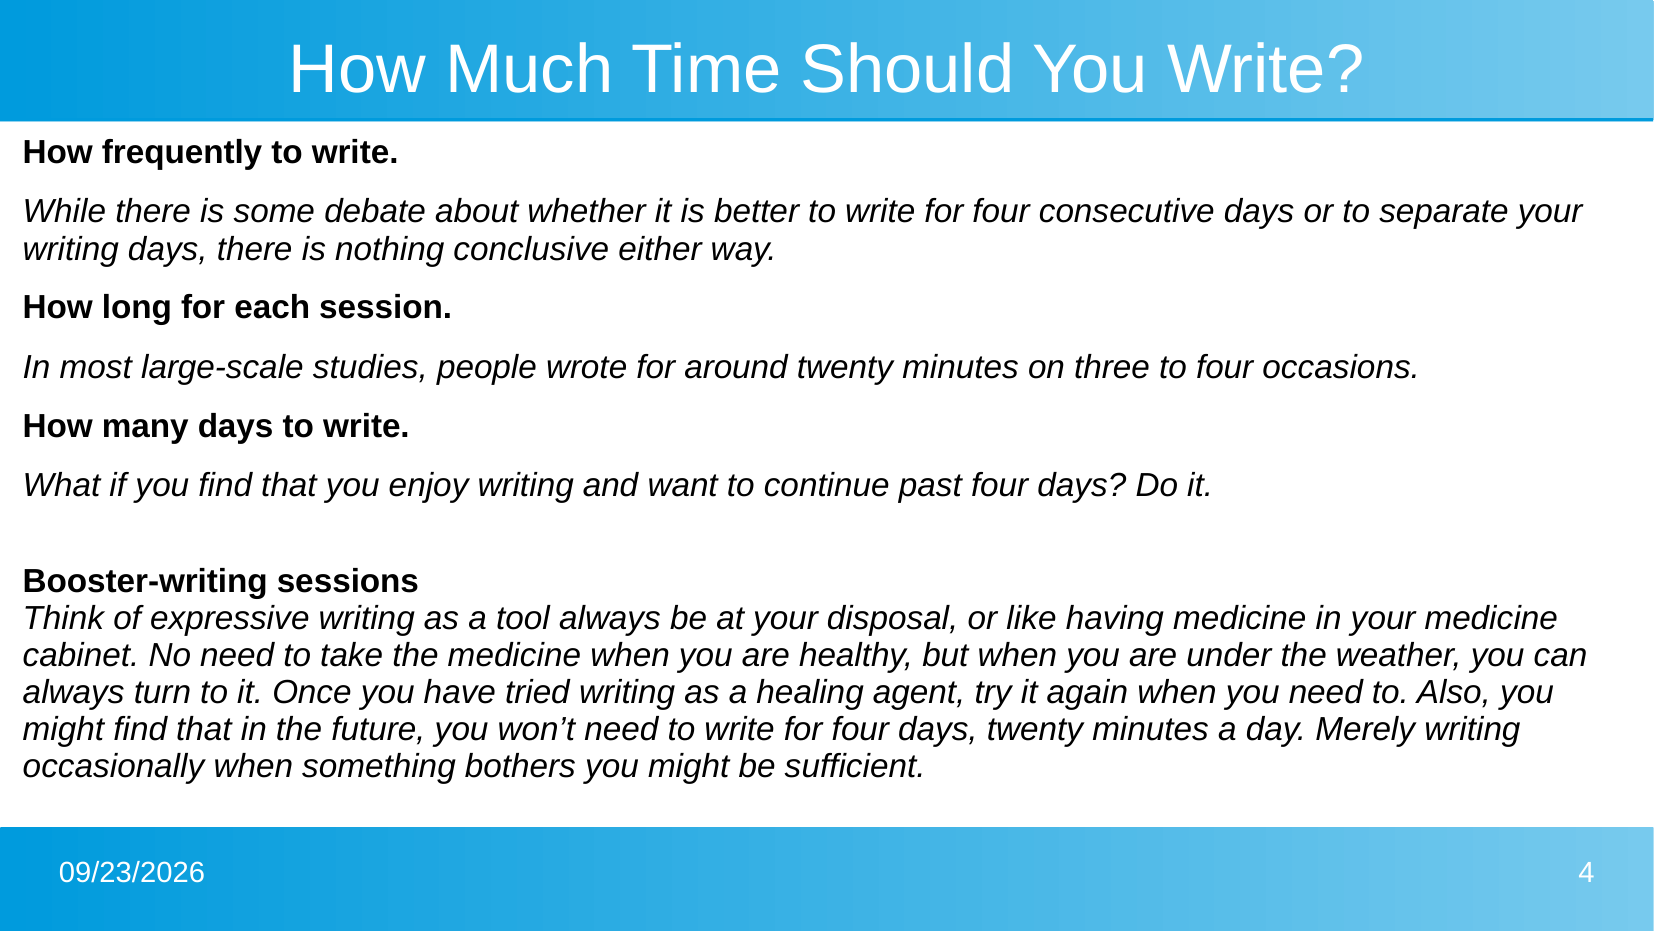

# How Much Time Should You Write?
How frequently to write.
While there is some debate about whether it is better to write for four consecutive days or to separate your writing days, there is nothing conclusive either way.
How long for each session.
In most large-scale studies, people wrote for around twenty minutes on three to four occasions.
How many days to write.
What if you find that you enjoy writing and want to continue past four days? Do it.
Booster-writing sessions
Think of expressive writing as a tool always be at your disposal, or like having medicine in your medicine cabinet. No need to take the medicine when you are healthy, but when you are under the weather, you can always turn to it. Once you have tried writing as a healing agent, try it again when you need to. Also, you might find that in the future, you won’t need to write for four days, twenty minutes a day. Merely writing occasionally when something bothers you might be sufficient.
4